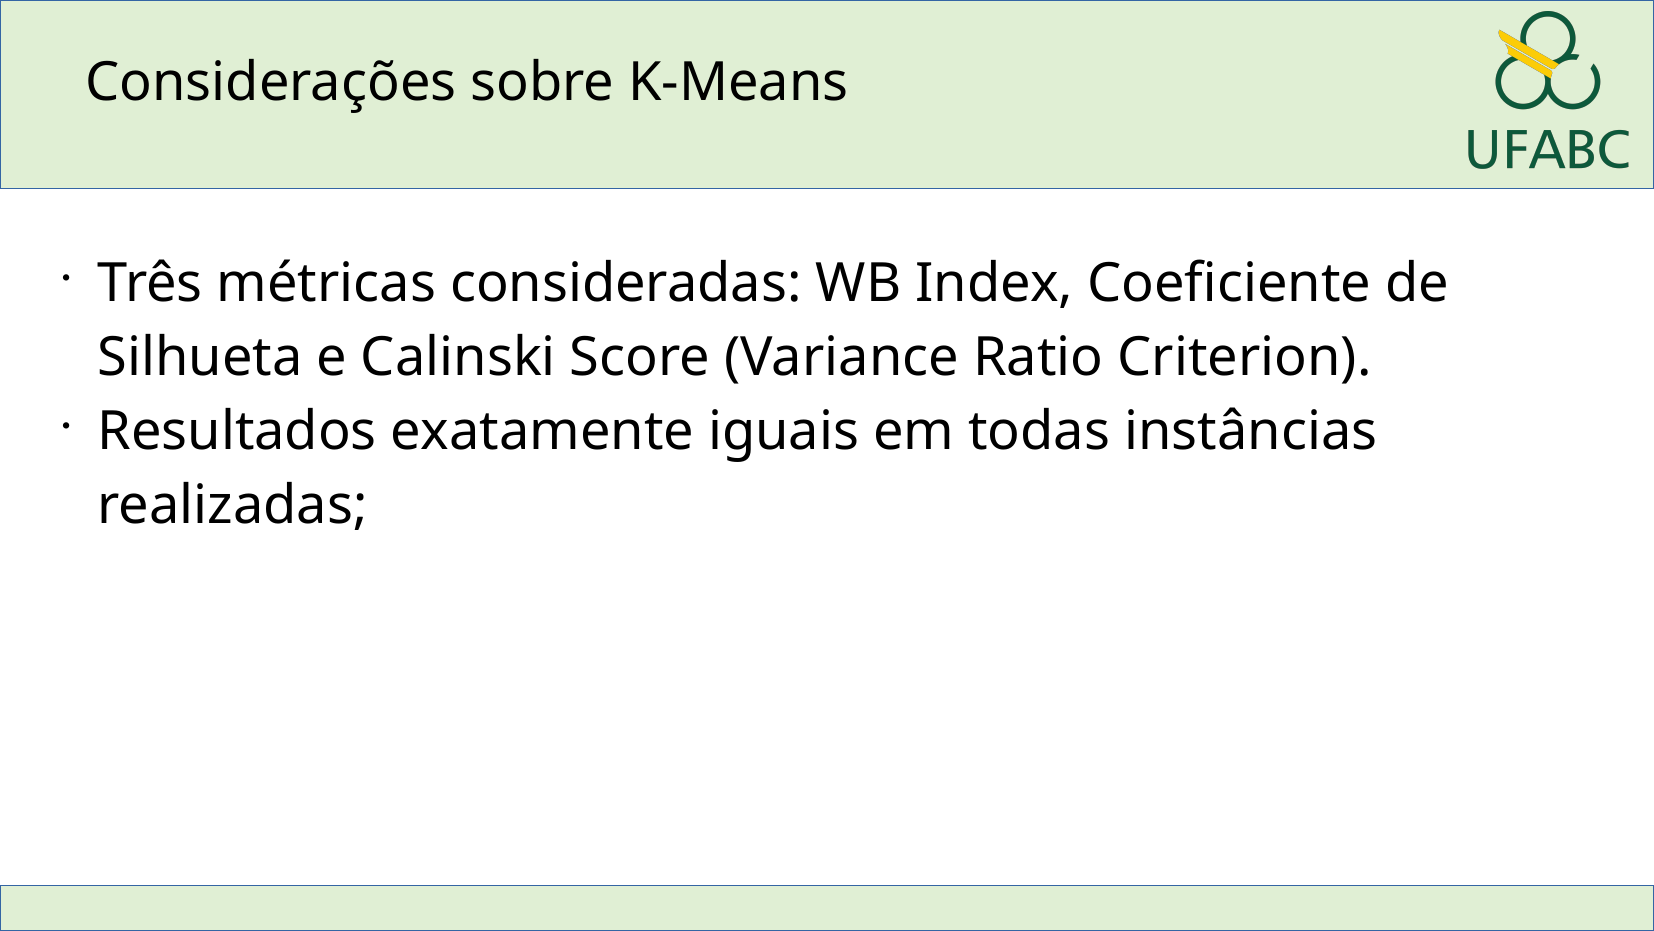

Considerações sobre K-Means
Três métricas consideradas: WB Index, Coeficiente de Silhueta e Calinski Score (Variance Ratio Criterion).
Resultados exatamente iguais em todas instâncias realizadas;